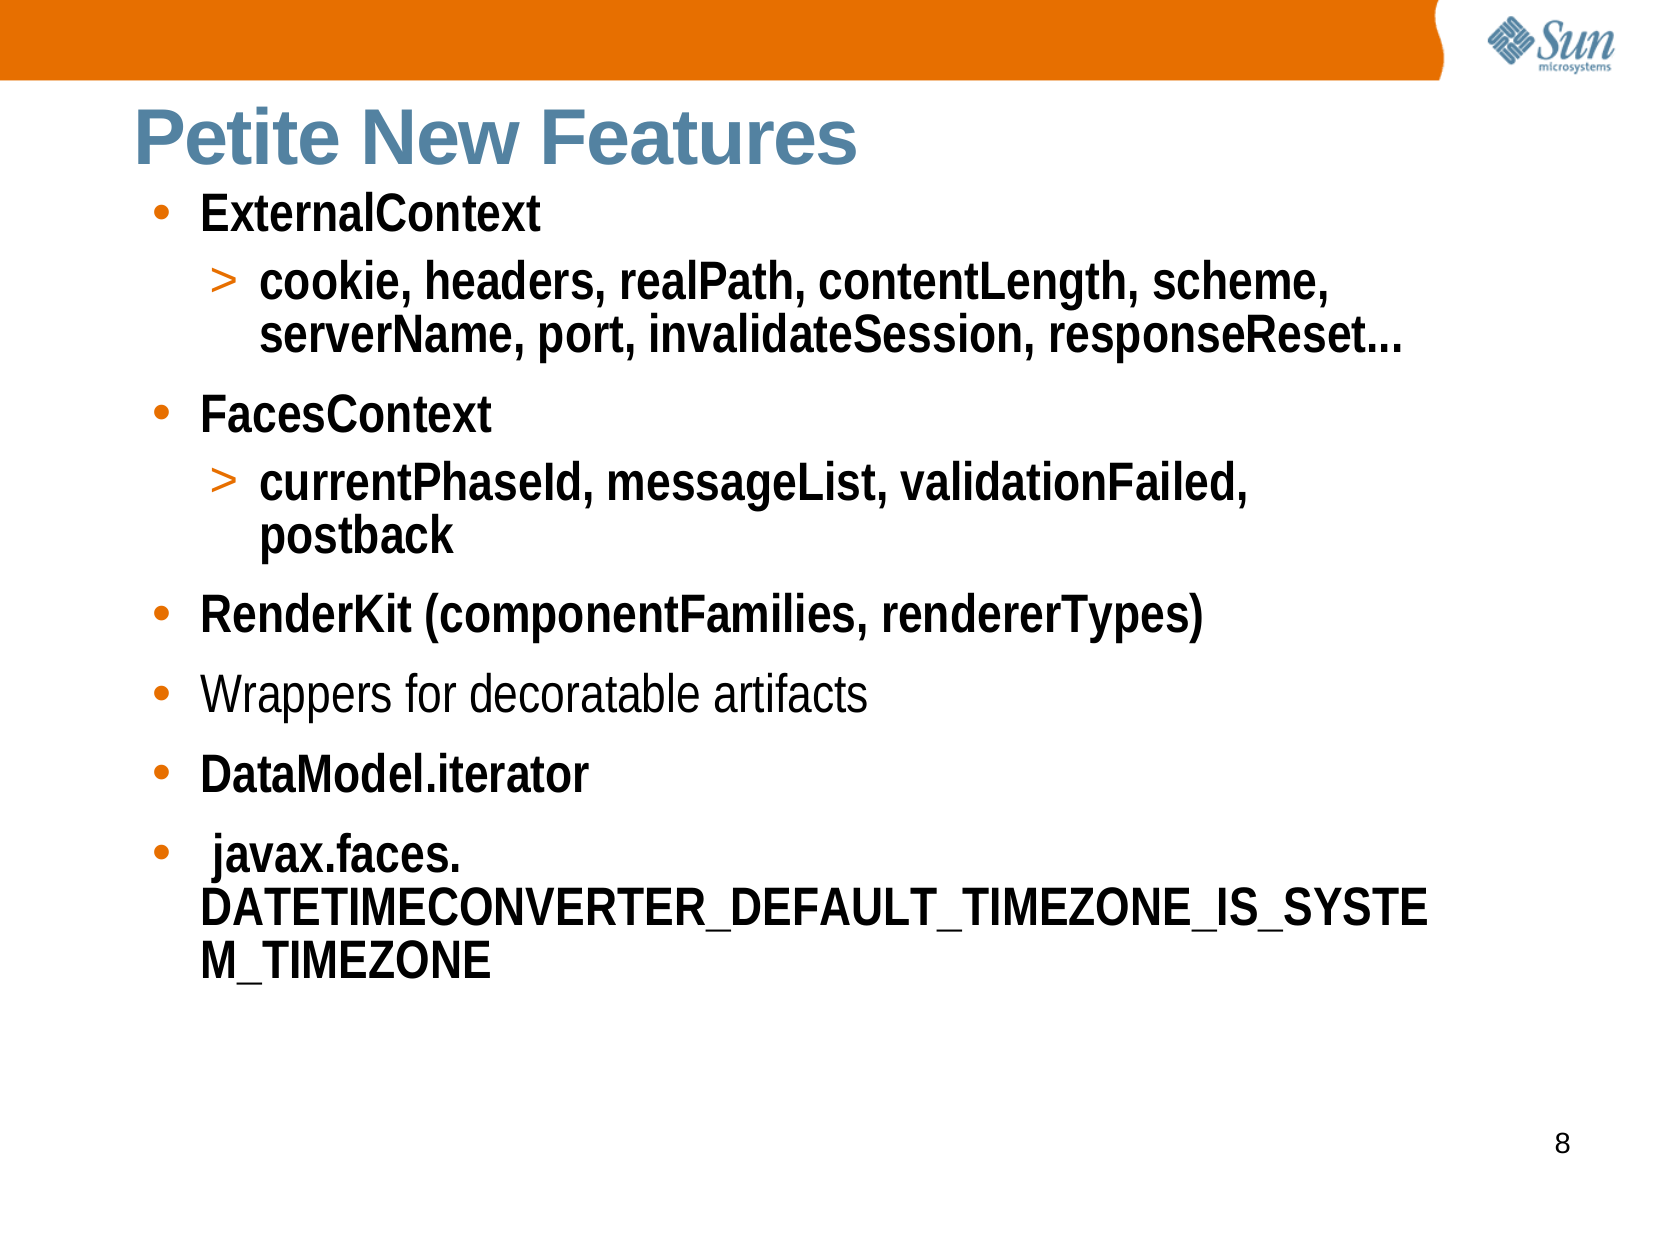

# Petite New Features
ExternalContext
cookie, headers, realPath, contentLength, scheme, serverName, port, invalidateSession, responseReset...
FacesContext
currentPhaseId, messageList, validationFailed, postback
RenderKit (componentFamilies, rendererTypes)
Wrappers for decoratable artifacts
DataModel.iterator
 javax.faces.
DATETIMECONVERTER_DEFAULT_TIMEZONE_IS_SYSTEM_TIMEZONE
8